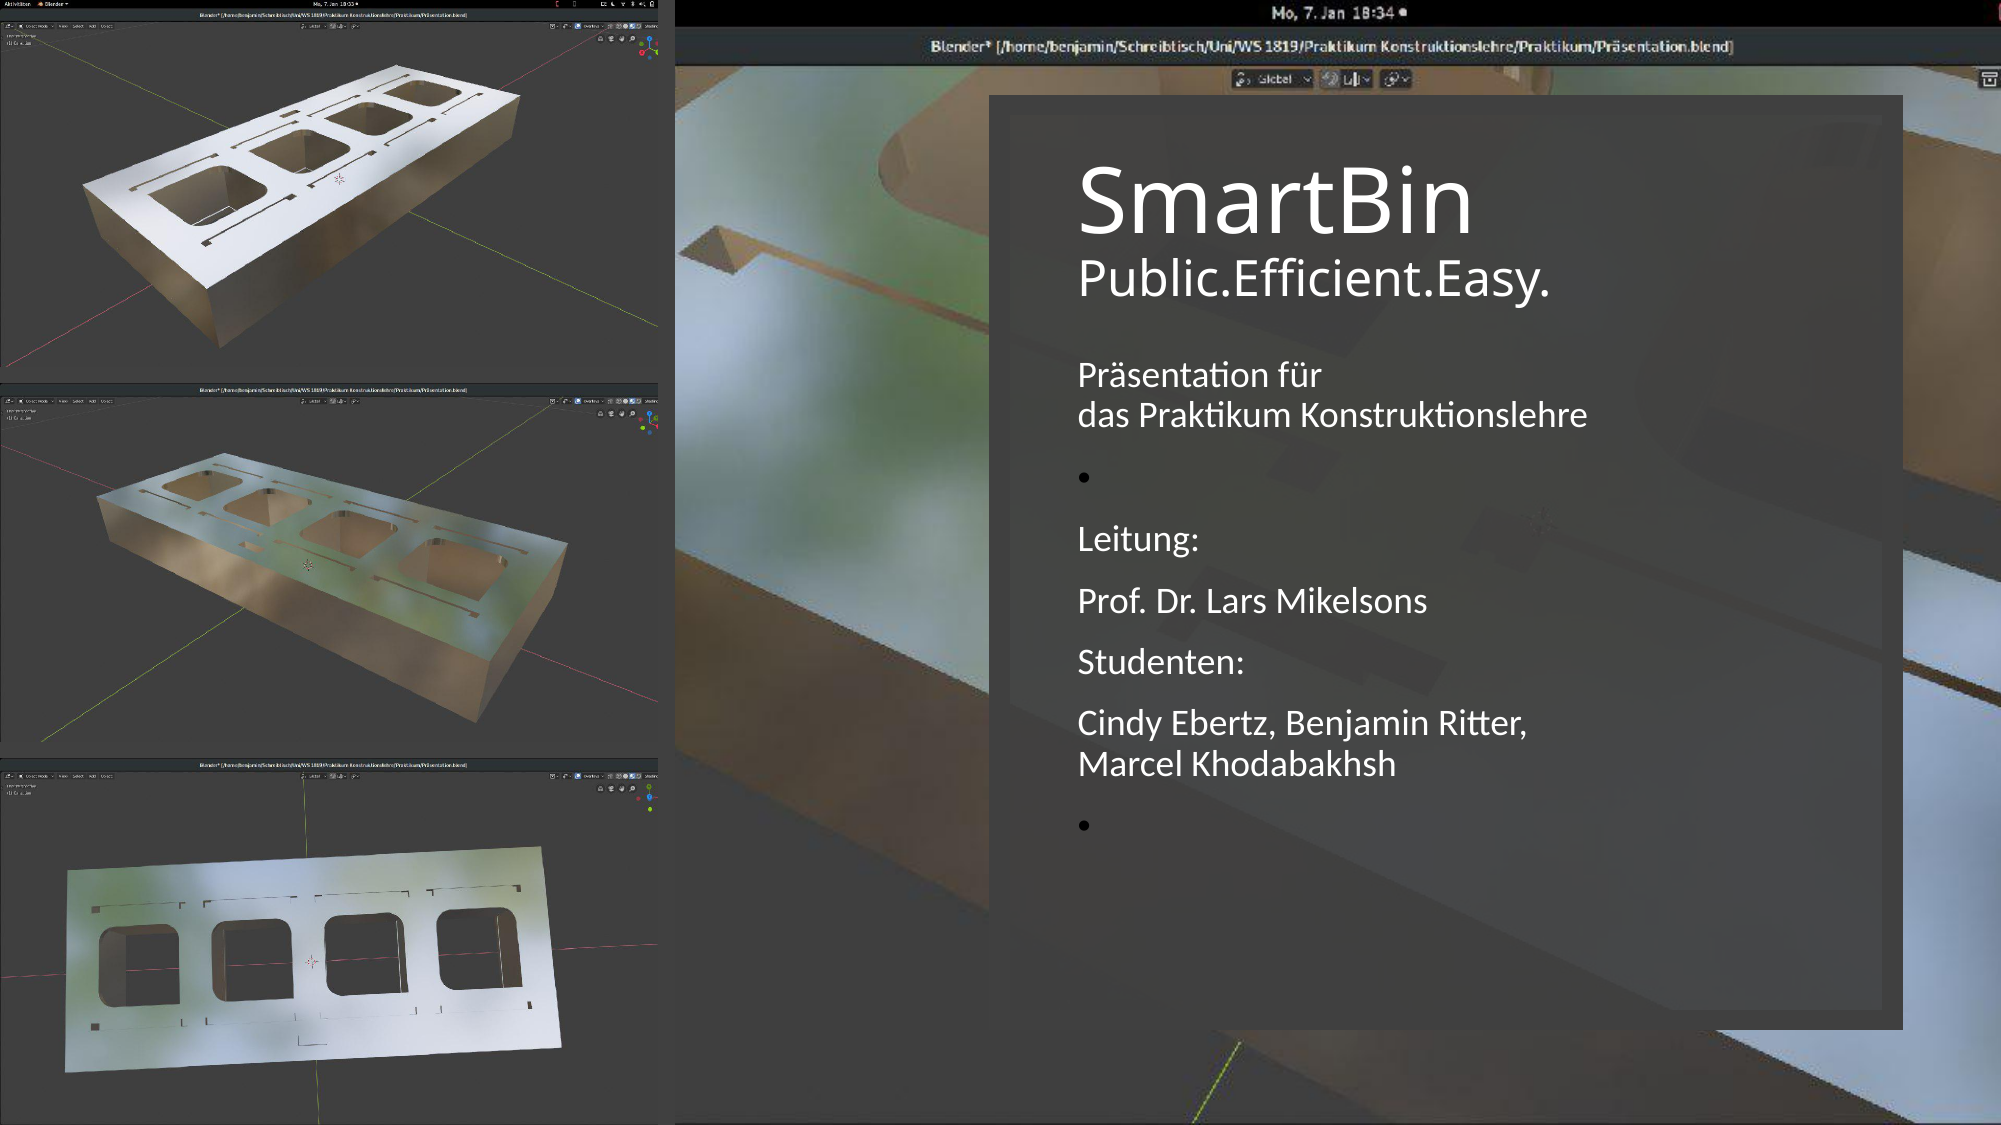

# SmartBin Public.Efficient.Easy.
Präsentation für
das Praktikum Konstruktionslehre
Leitung:
Prof. Dr. Lars Mikelsons
Studenten:
Cindy Ebertz, Benjamin Ritter,
Marcel Khodabakhsh